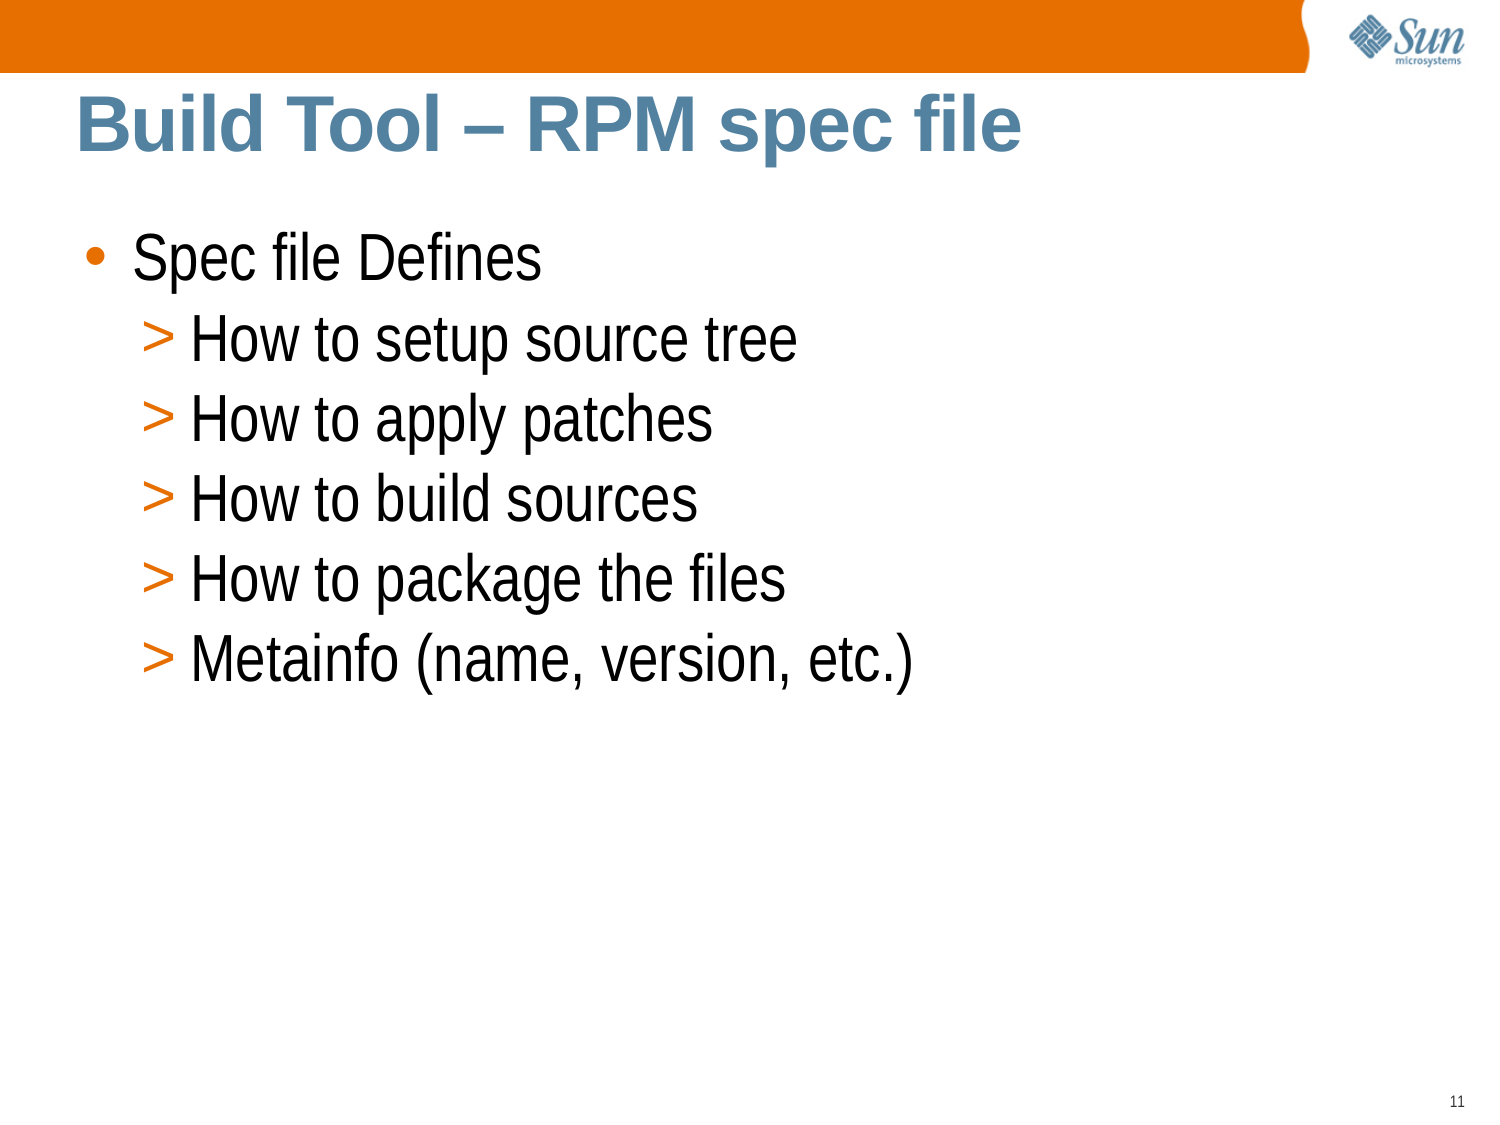

# Build Tool – RPM spec file
Spec file Defines
How to setup source tree
How to apply patches
How to build sources
How to package the files
Metainfo (name, version, etc.)